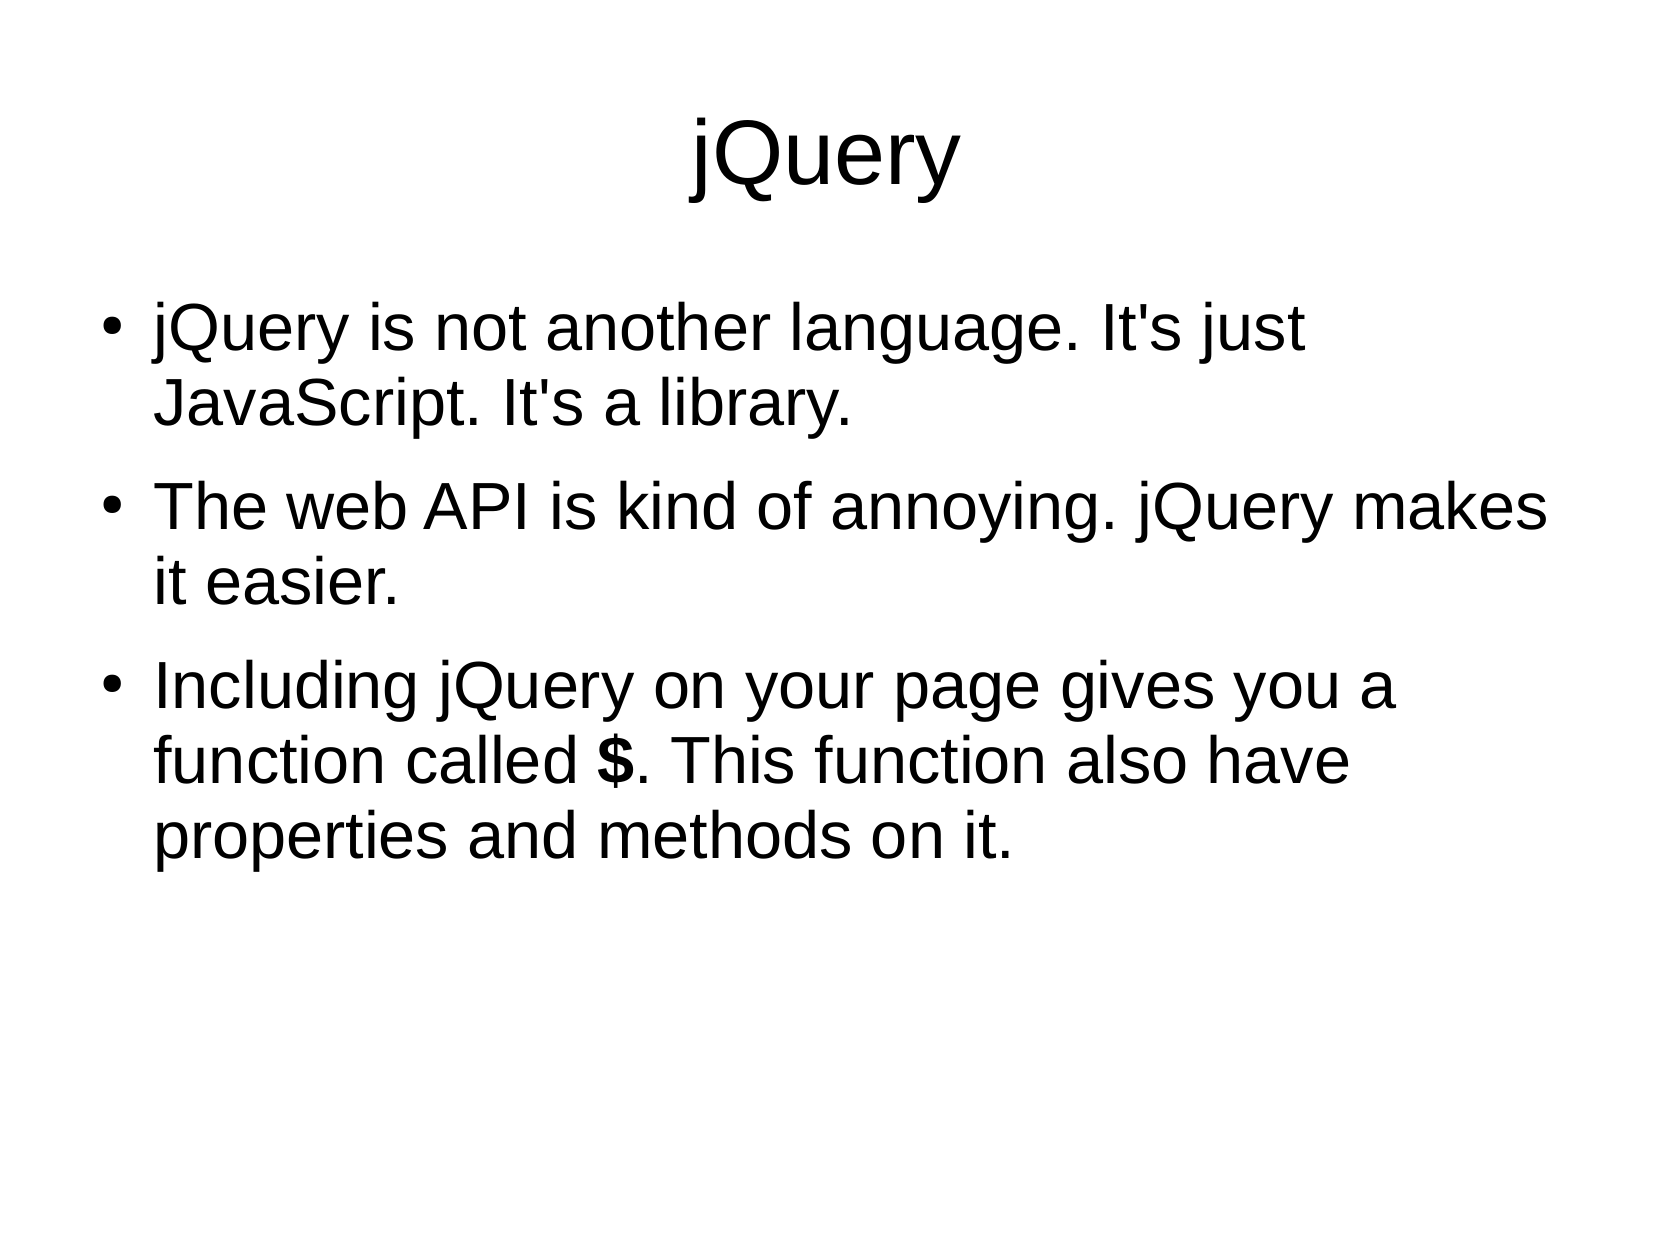

# jQuery
jQuery is not another language. It's just JavaScript. It's a library.
The web API is kind of annoying. jQuery makes it easier.
Including jQuery on your page gives you a function called $. This function also have properties and methods on it.